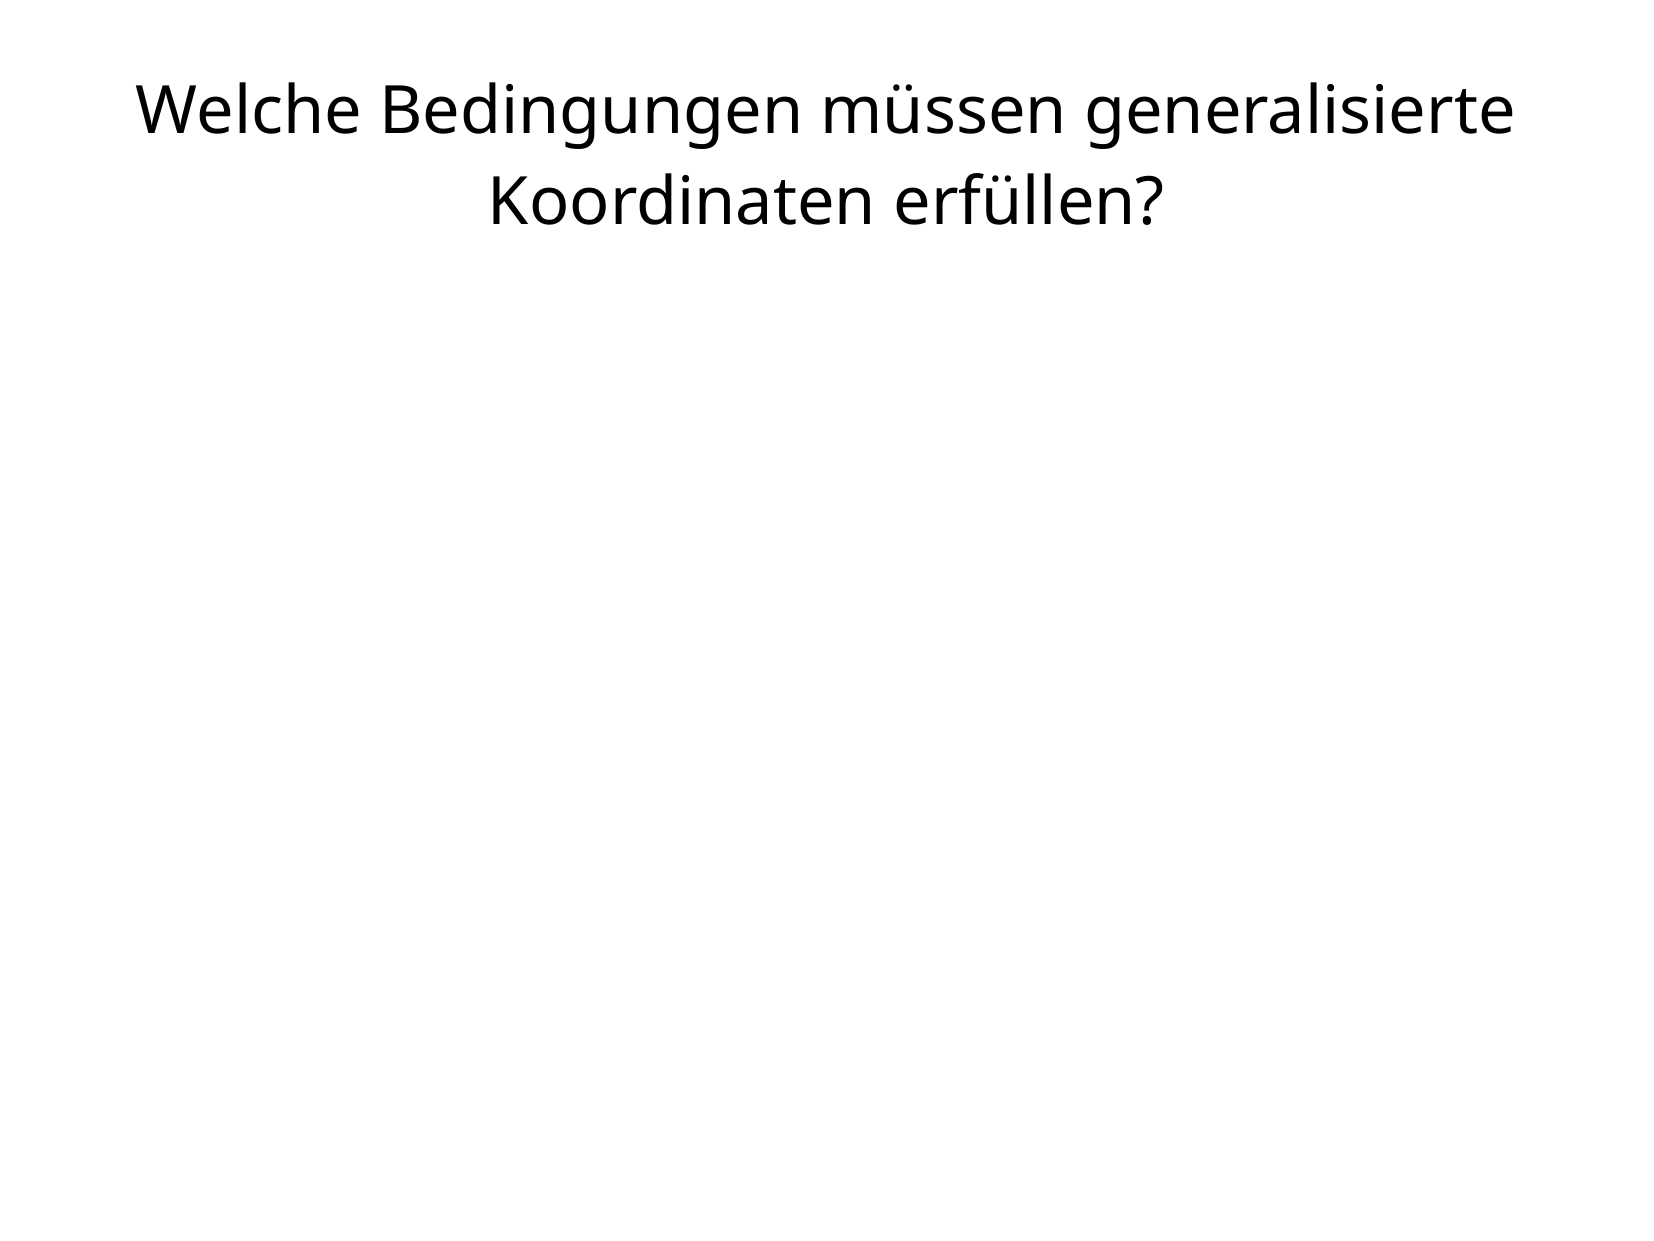

# Welche Bedingungen müssen generalisierte Koordinaten erfüllen?